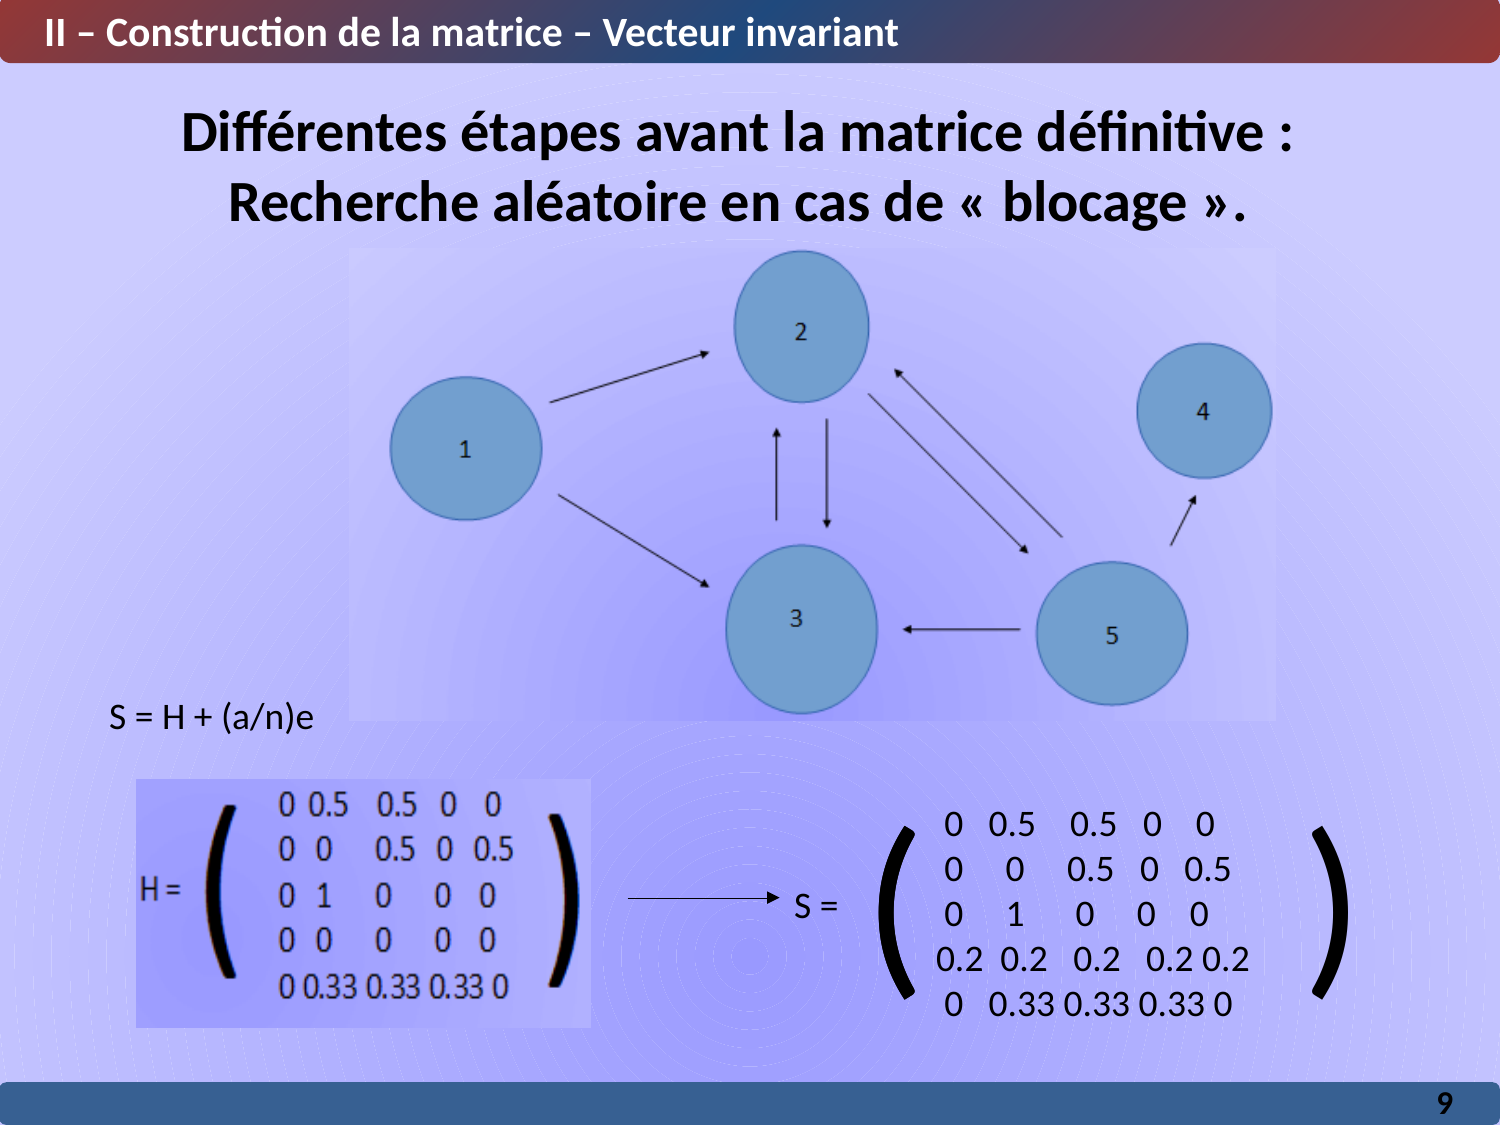

II – Construction de la matrice – Vecteur invariant
Différentes étapes avant la matrice définitive :
Recherche aléatoire en cas de « blocage ».
S = H + (a/n)e
(
(
)
 0 0.5 0.5 0 0
 0 0 0.5 0 0.5
 0 1 0 0 0
0.2 0.2 0.2 0.2 0.2
 0 0.33 0.33 0.33 0
S =